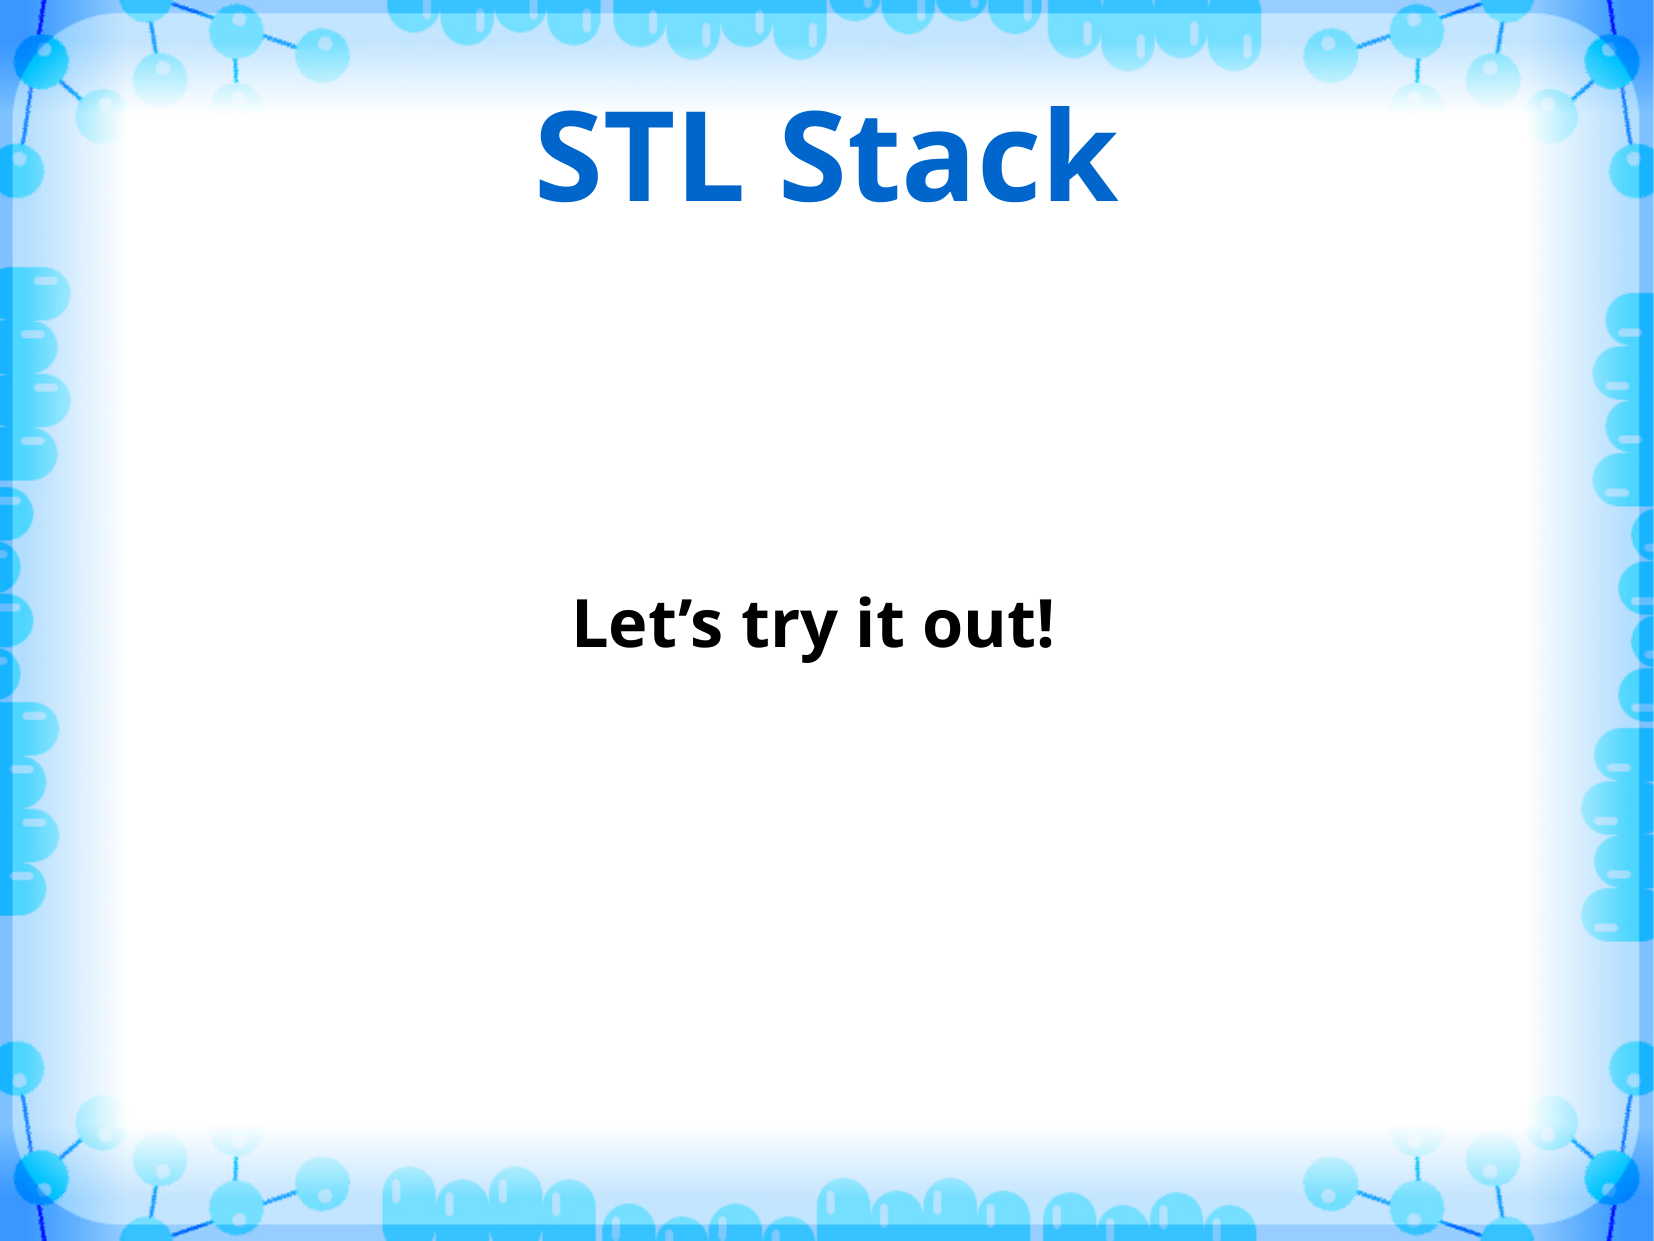

# STL Stack
Let’s try it out!